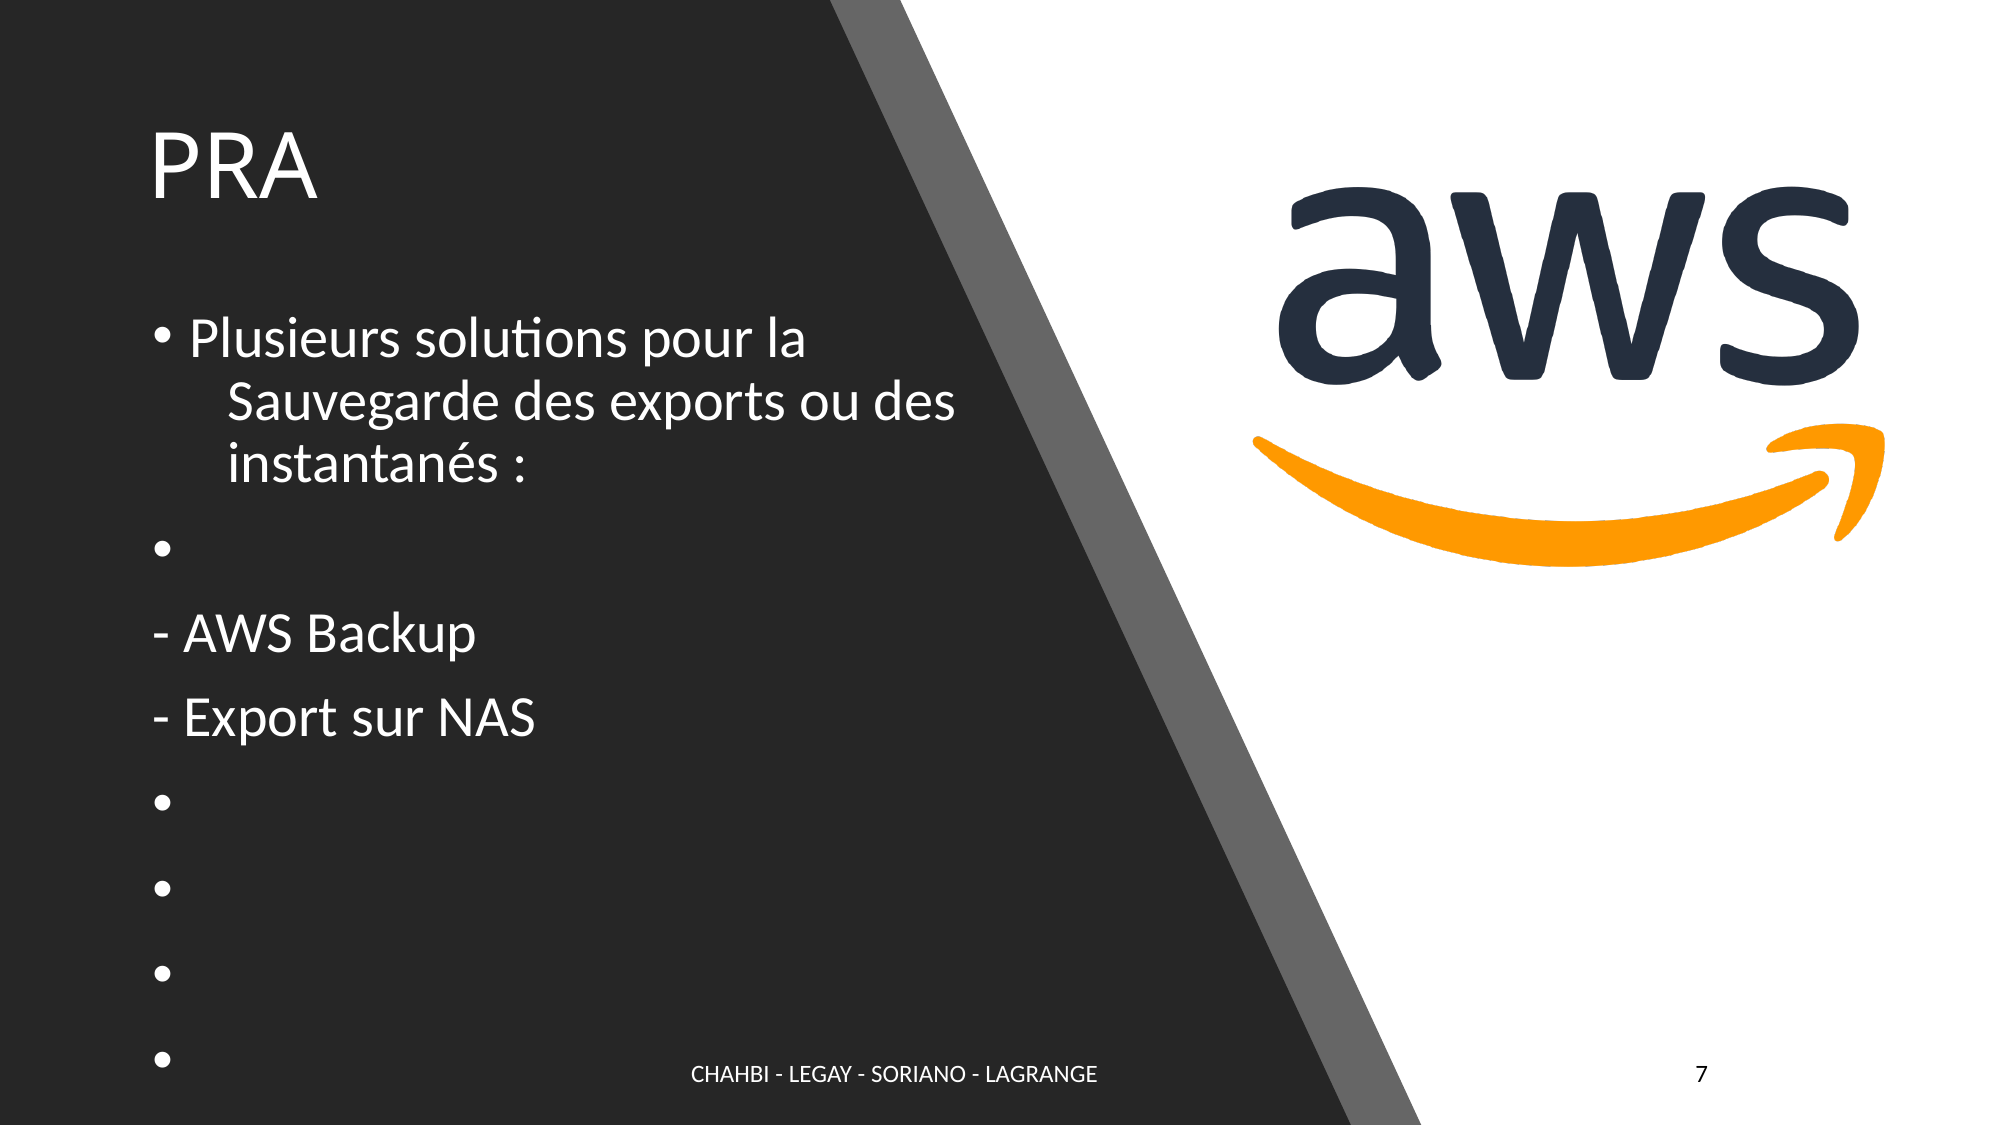

# PRA
Plusieurs solutions pour la 
Sauvegarde des exports ou des
instantanés :
- AWS Backup
- Export sur NAS
CHAHBI - LEGAY - SORIANO - LAGRANGE